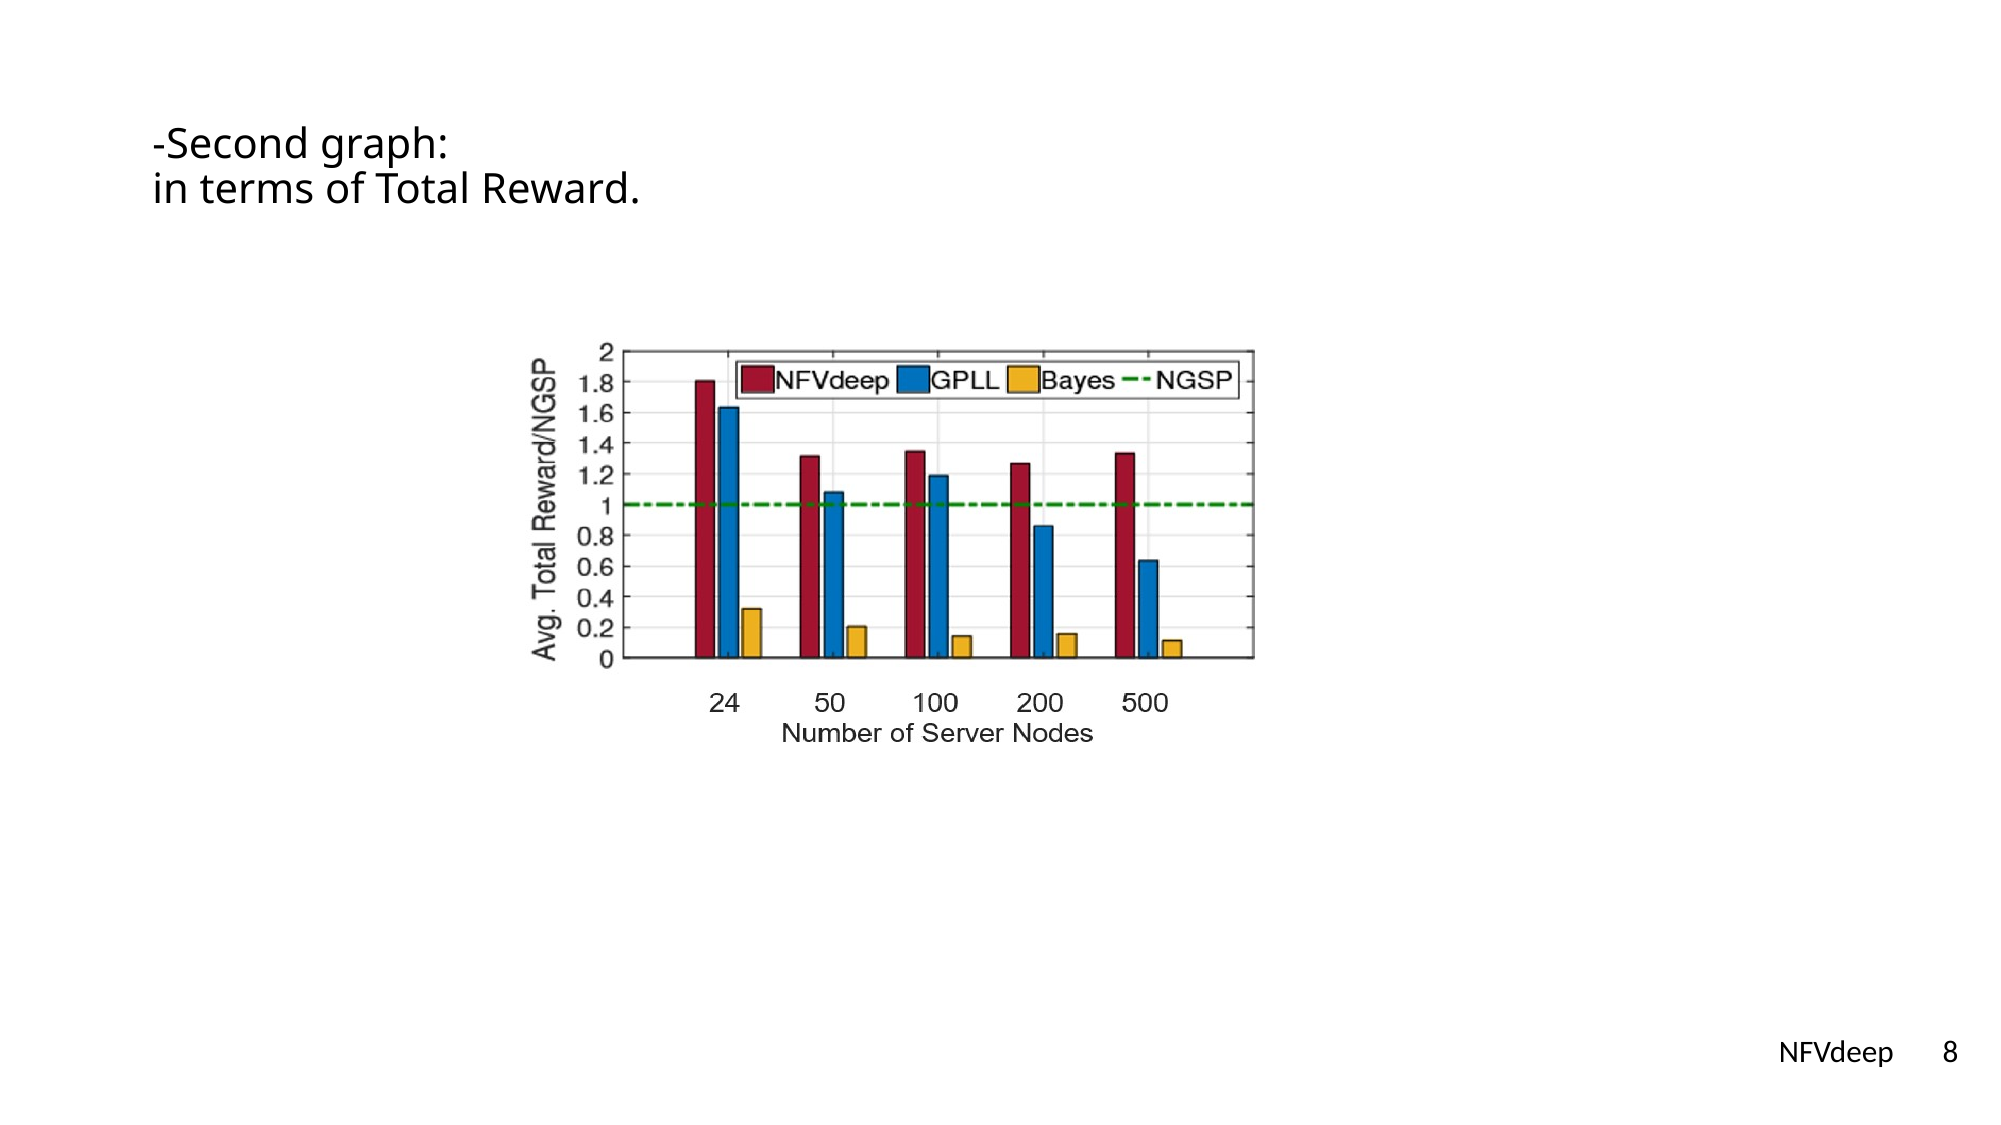

# -Second graph: in terms of Total Reward.
 NFVdeep 8